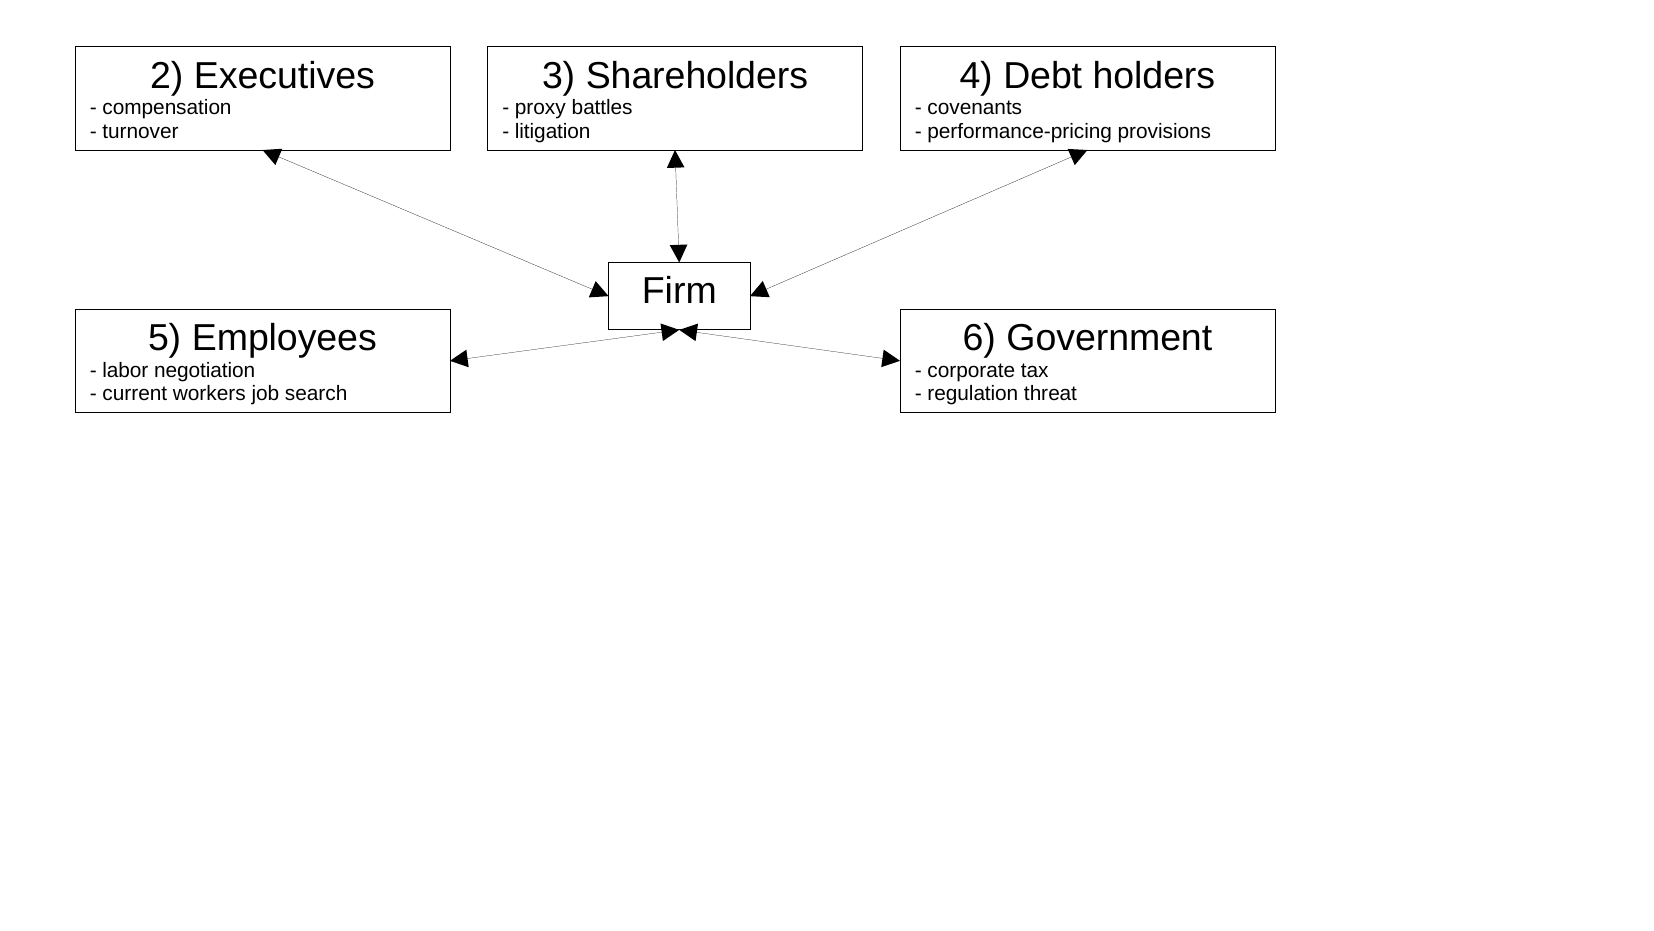

2) Executives
- compensation
- turnover
3) Shareholders
- proxy battles
- litigation
4) Debt holders
- covenants
- performance-pricing provisions
Firm
5) Employees
- labor negotiation
- current workers job search
6) Government
- corporate tax
- regulation threat